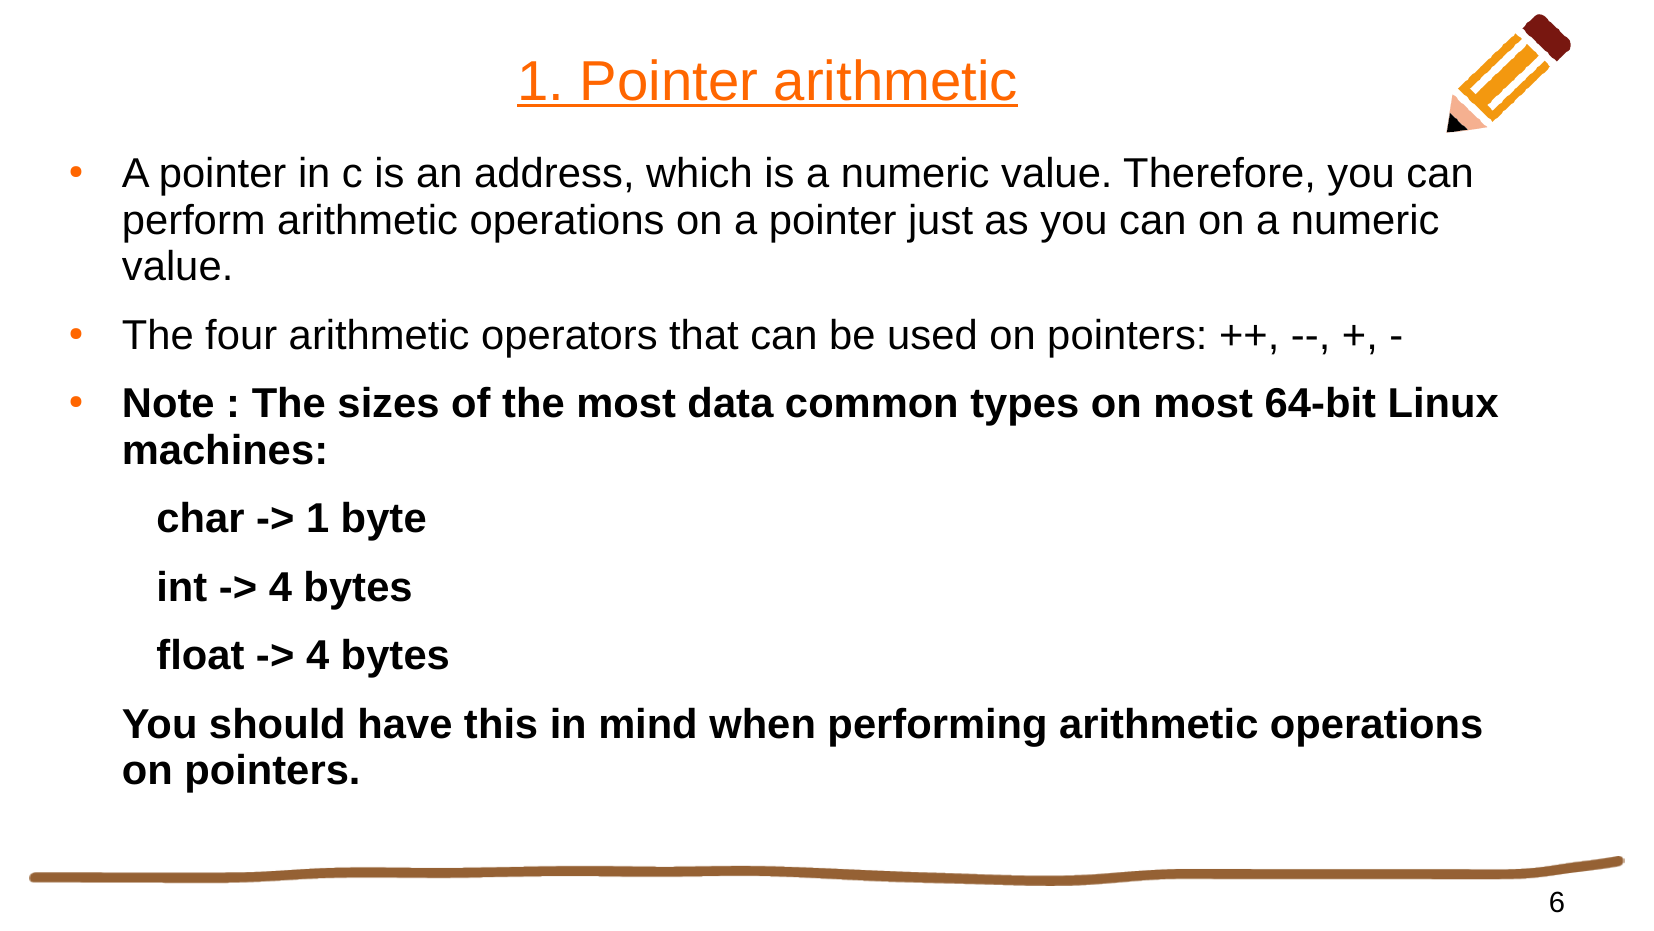

# 1. Pointer arithmetic
A pointer in c is an address, which is a numeric value. Therefore, you can perform arithmetic operations on a pointer just as you can on a numeric value.
The four arithmetic operators that can be used on pointers: ++, --, +, -
Note : The sizes of the most data common types on most 64-bit Linux machines:
 char -> 1 byte
 int -> 4 bytes
 float -> 4 bytes
You should have this in mind when performing arithmetic operations on pointers.
6